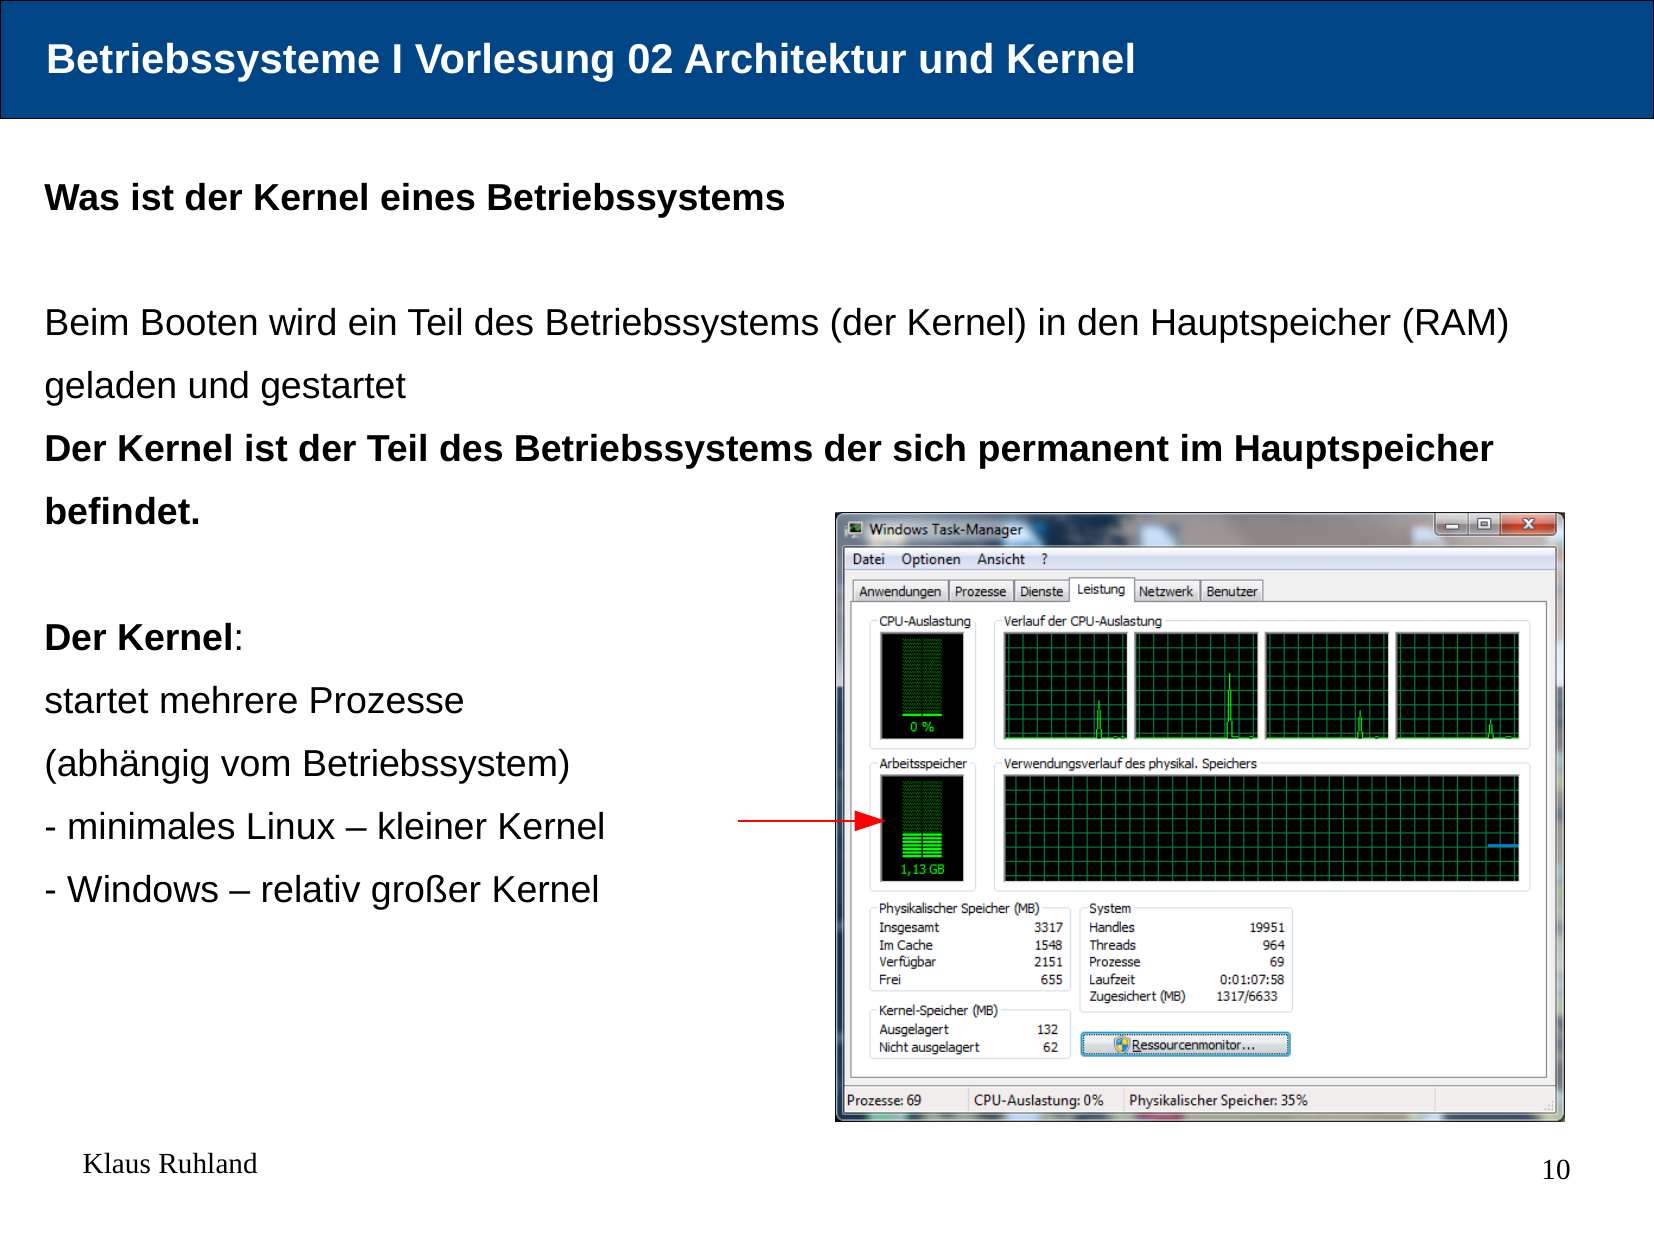

Was ist der Kernel eines Betriebssystems
Beim Booten wird ein Teil des Betriebssystems (der Kernel) in den Hauptspeicher (RAM) geladen und gestartet
Der Kernel ist der Teil des Betriebssystems der sich permanent im Hauptspeicher befindet.
Der Kernel:
startet mehrere Prozesse
(abhängig vom Betriebssystem)
- minimales Linux – kleiner Kernel
- Windows – relativ großer Kernel
10